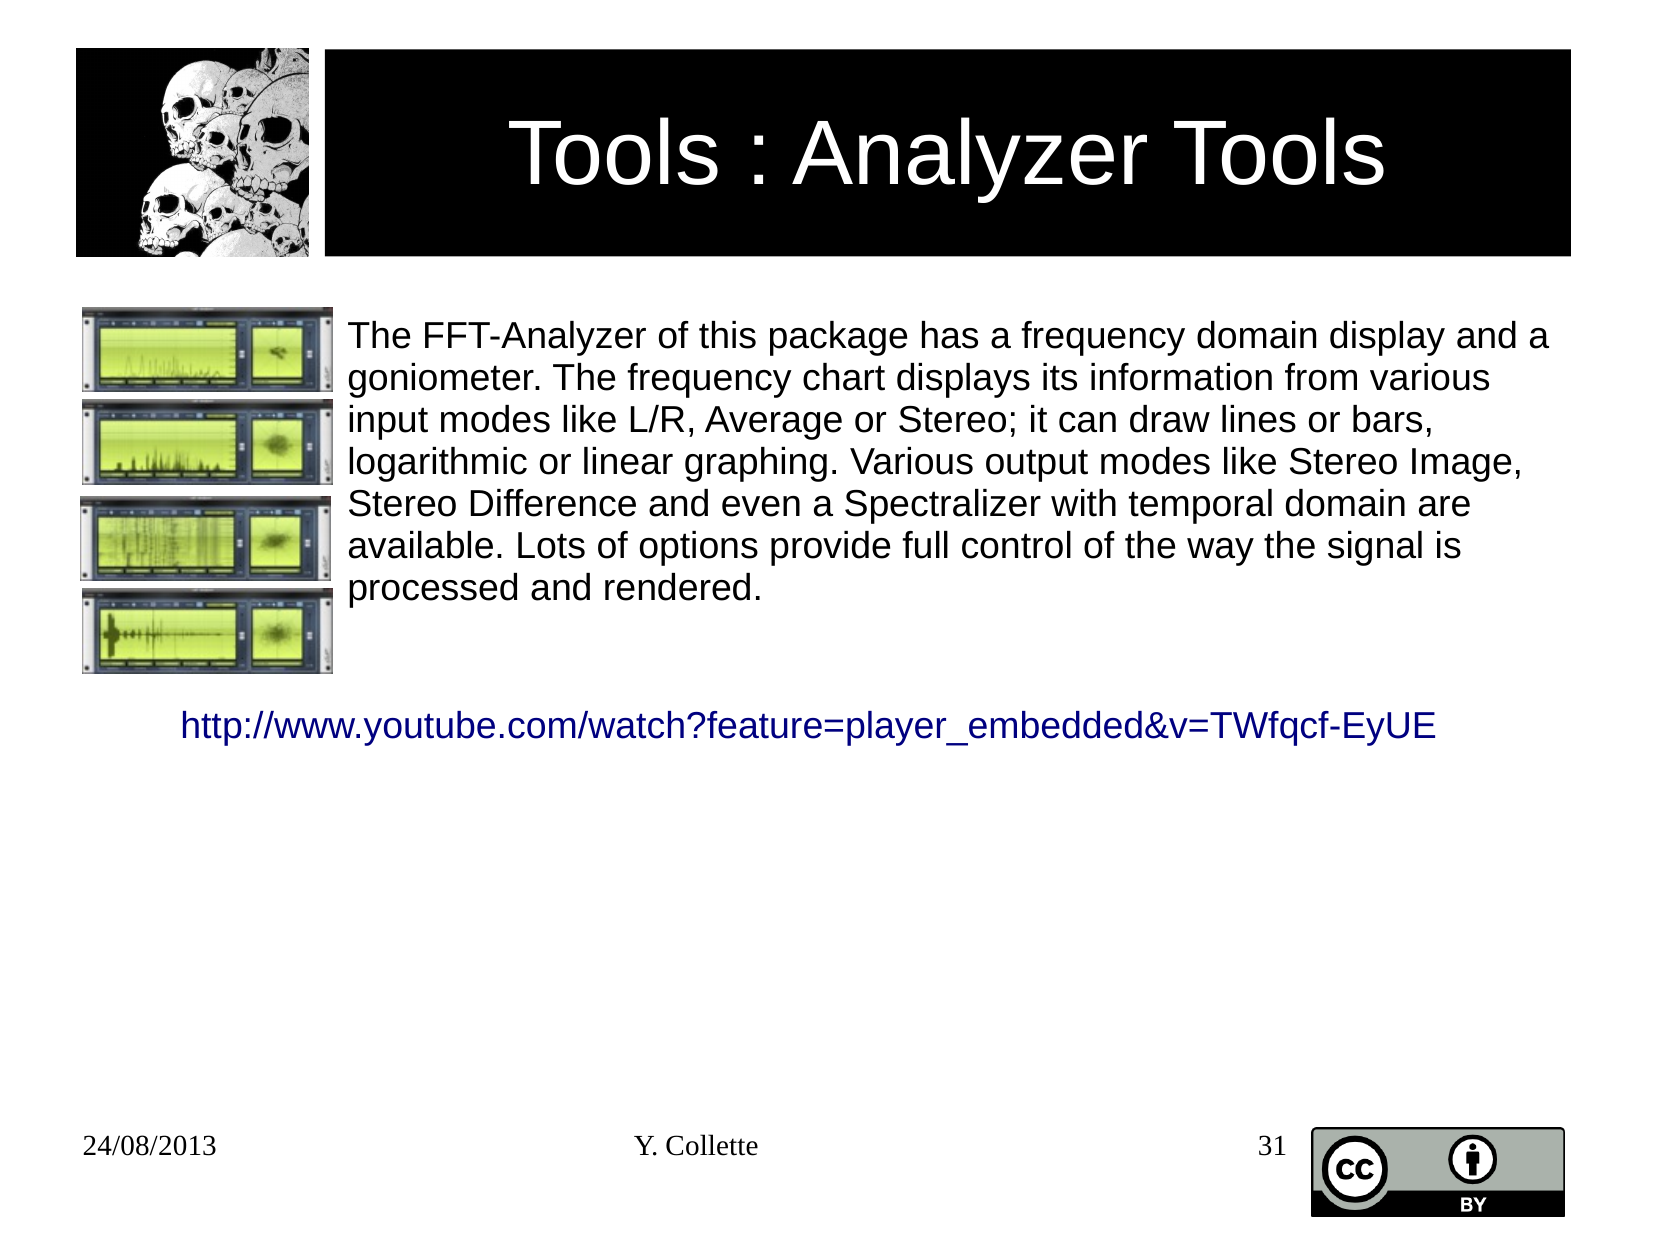

# Tools : Analyzer Tools
The FFT-Analyzer of this package has a frequency domain display and a goniometer. The frequency chart displays its information from various input modes like L/R, Average or Stereo; it can draw lines or bars, logarithmic or linear graphing. Various output modes like Stereo Image, Stereo Difference and even a Spectralizer with temporal domain are available. Lots of options provide full control of the way the signal is processed and rendered.
http://www.youtube.com/watch?feature=player_embedded&v=TWfqcf-EyUE
Y. Collette
31